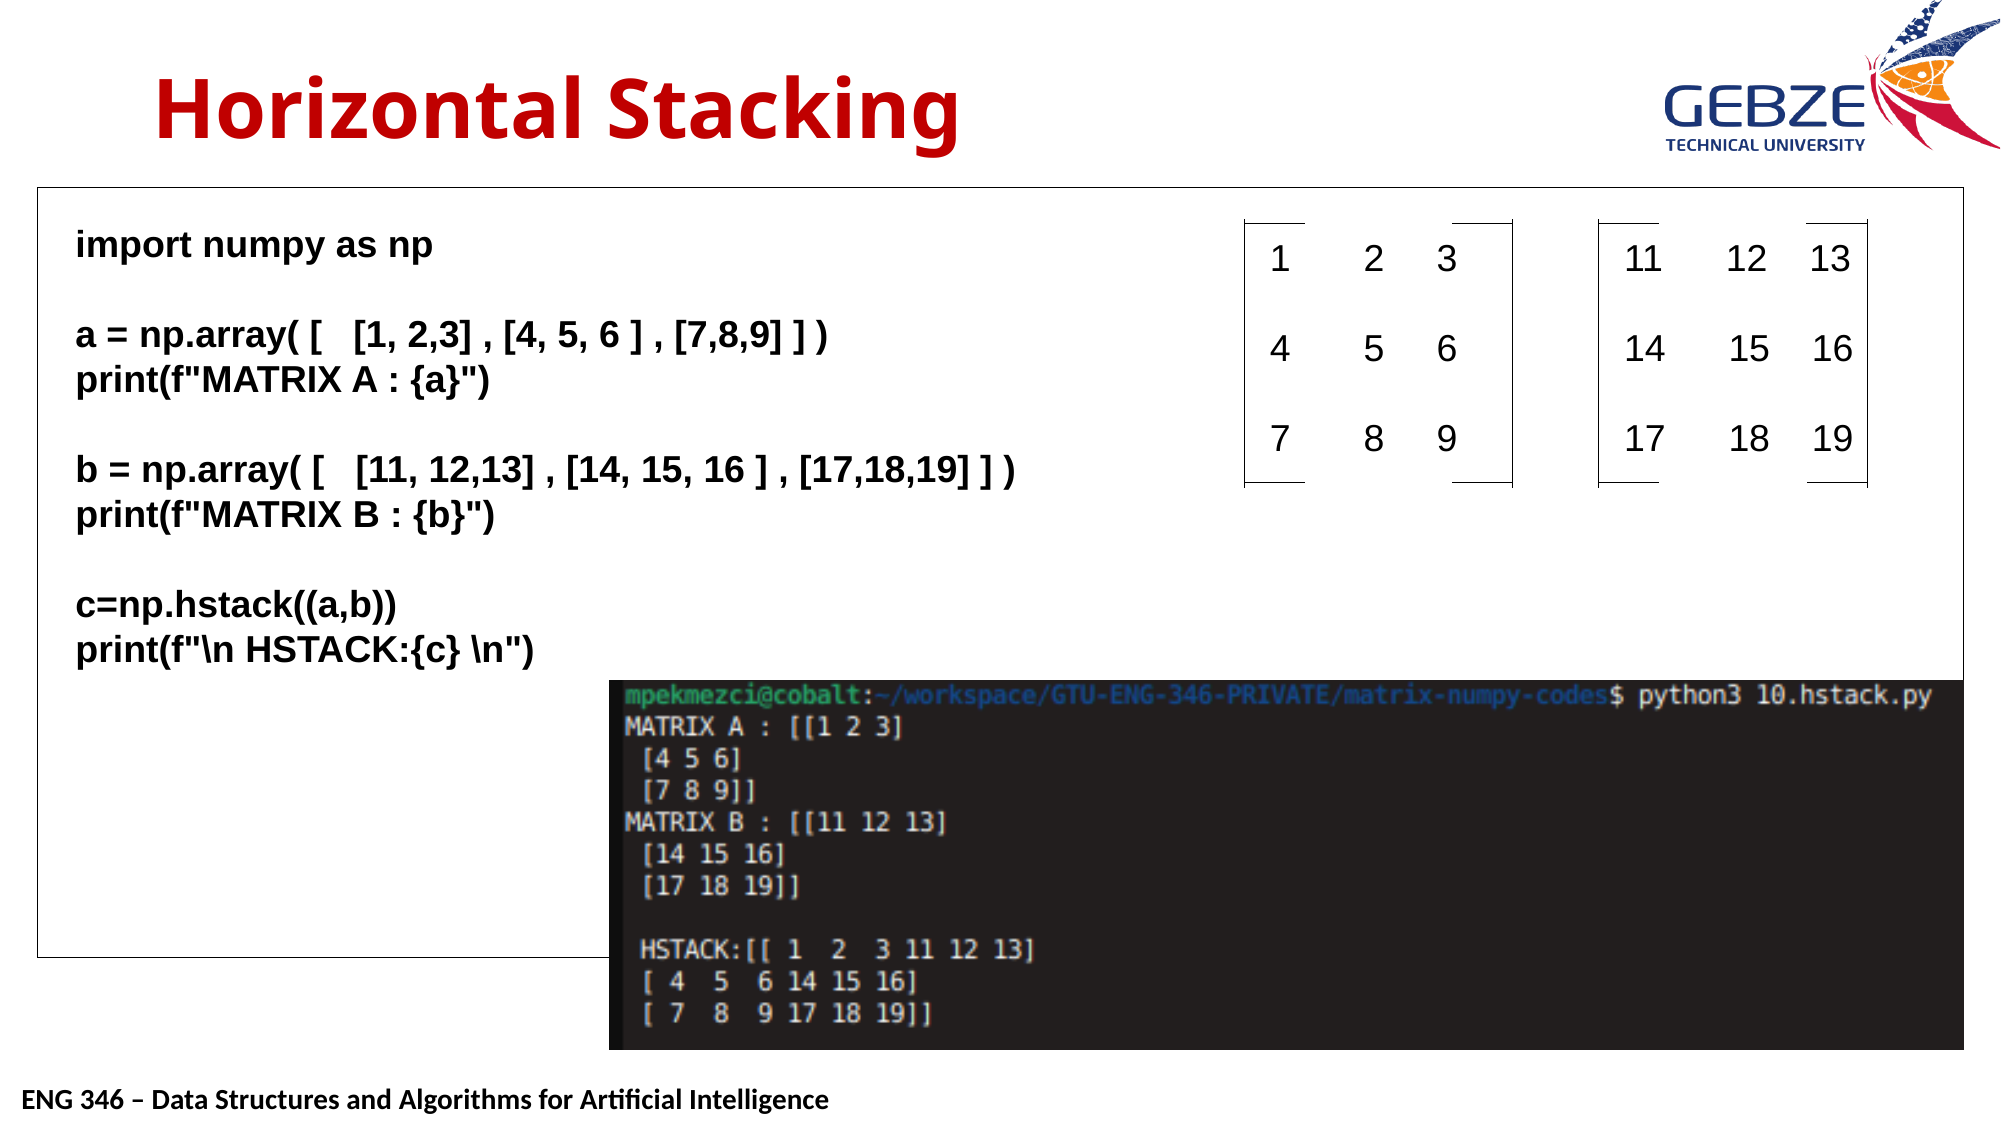

# Horizontal Stacking
import numpy as np
a = np.array( [ [1, 2,3] , [4, 5, 6 ] , [7,8,9] ] )
print(f"MATRIX A : {a}")
b = np.array( [ [11, 12,13] , [14, 15, 16 ] , [17,18,19] ] )
print(f"MATRIX B : {b}")
c=np.hstack((a,b))
print(f"\n HSTACK:{c} \n")
 1 2 3
 4 5 6
 7 8 9
 11 12 13
 14 15 16
 17 18 19